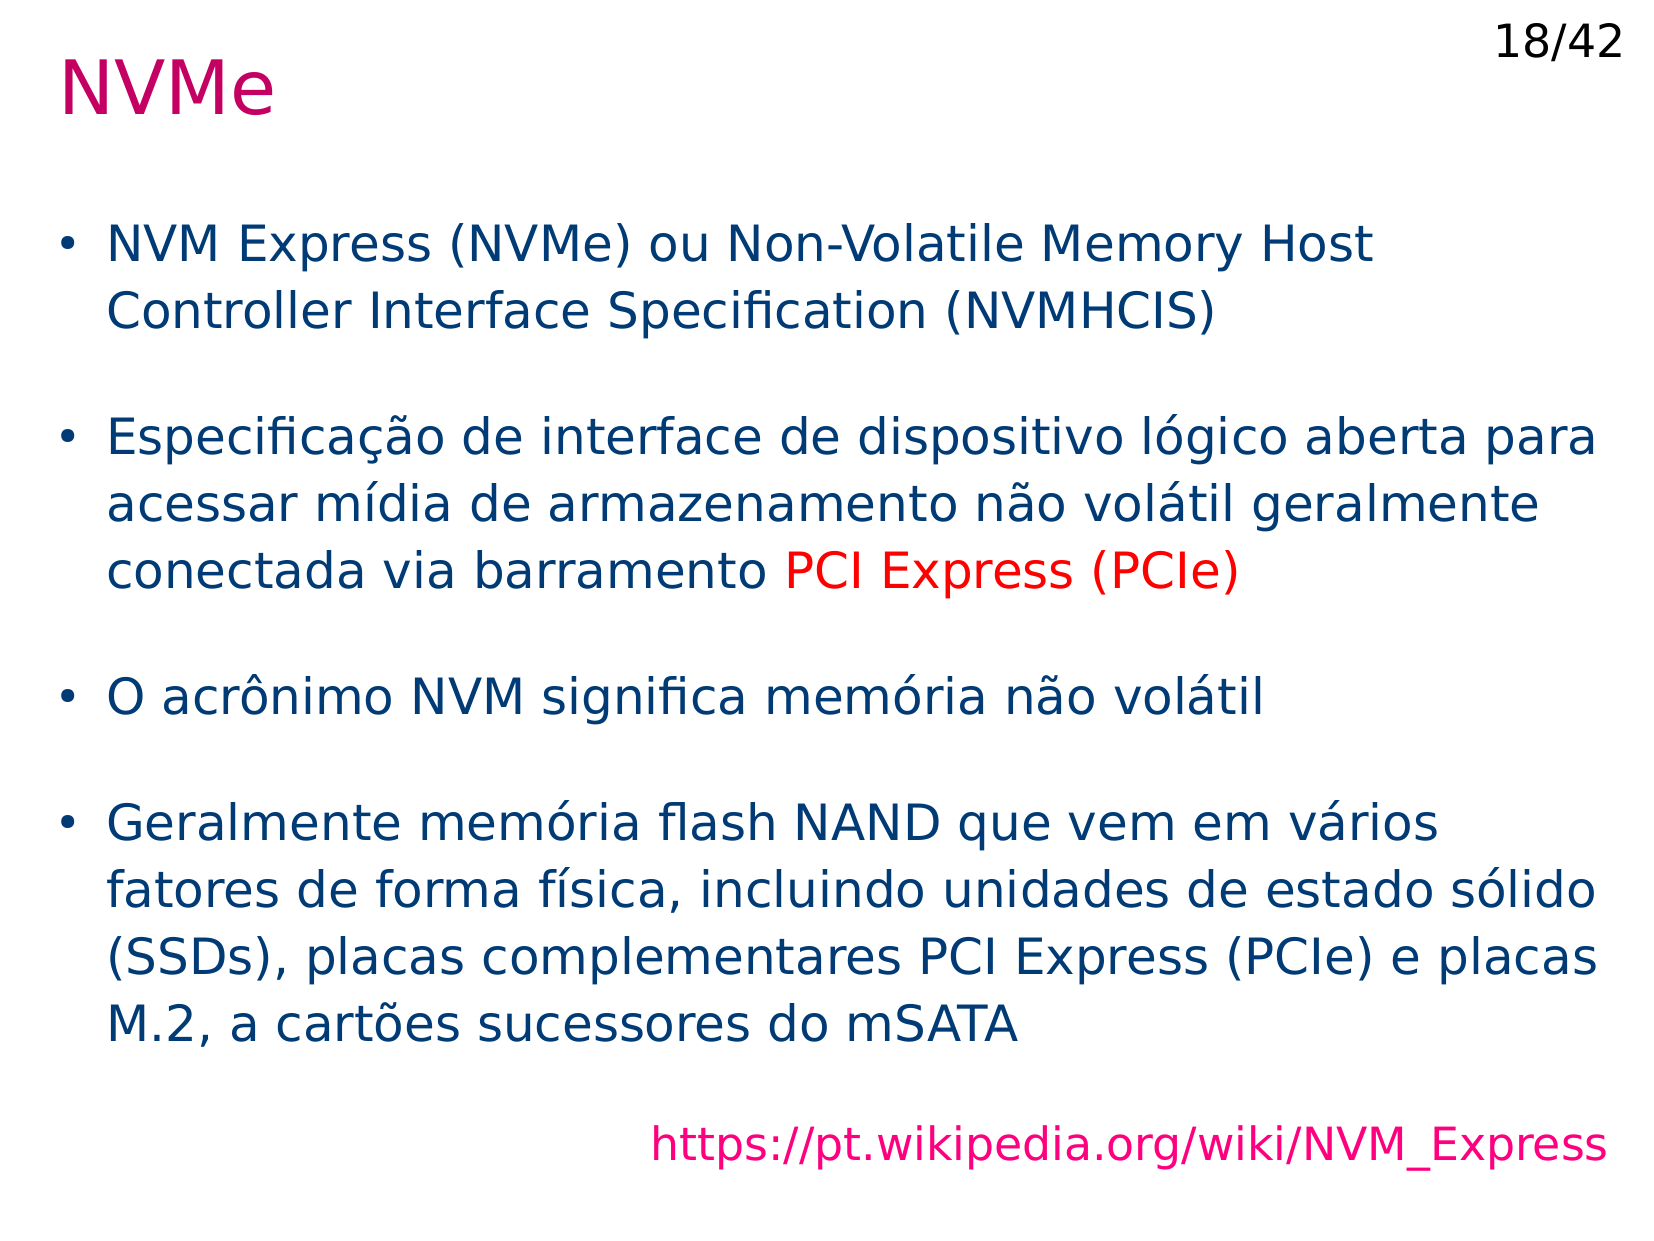

18
# NVMe
NVM Express (NVMe) ou Non-Volatile Memory Host Controller Interface Specification (NVMHCIS)
Especificação de interface de dispositivo lógico aberta para acessar mídia de armazenamento não volátil geralmente conectada via barramento PCI Express (PCIe)
O acrônimo NVM significa memória não volátil
Geralmente memória flash NAND que vem em vários fatores de forma física, incluindo unidades de estado sólido (SSDs), placas complementares PCI Express (PCIe) e placas M.2, a cartões sucessores do mSATA
https://pt.wikipedia.org/wiki/NVM_Express